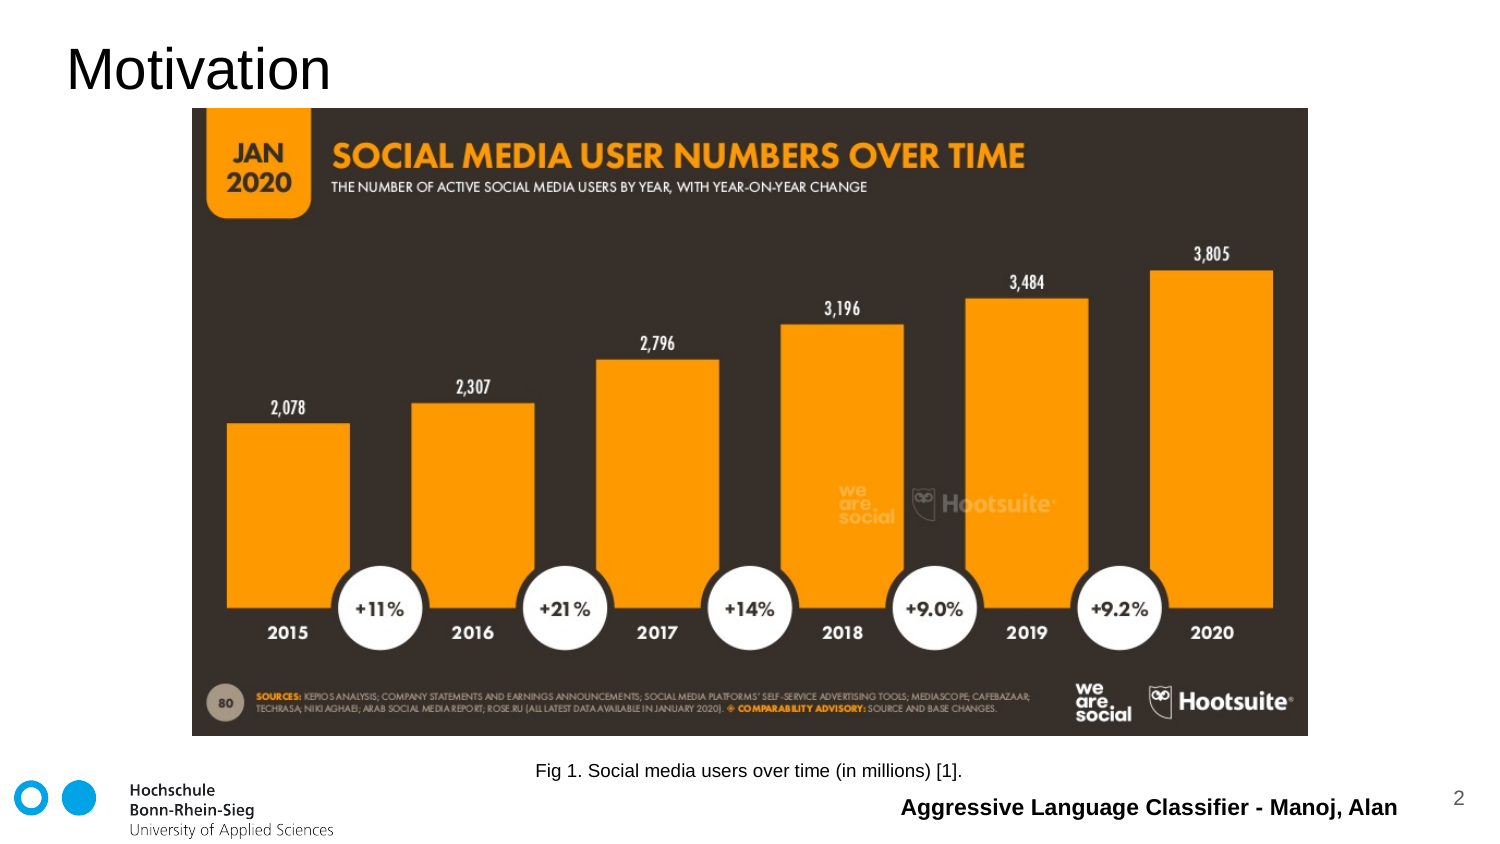

# Motivation
Fig 1. Social media users over time (in millions) [1].
Aggressive Language Classifier - Manoj, Alan